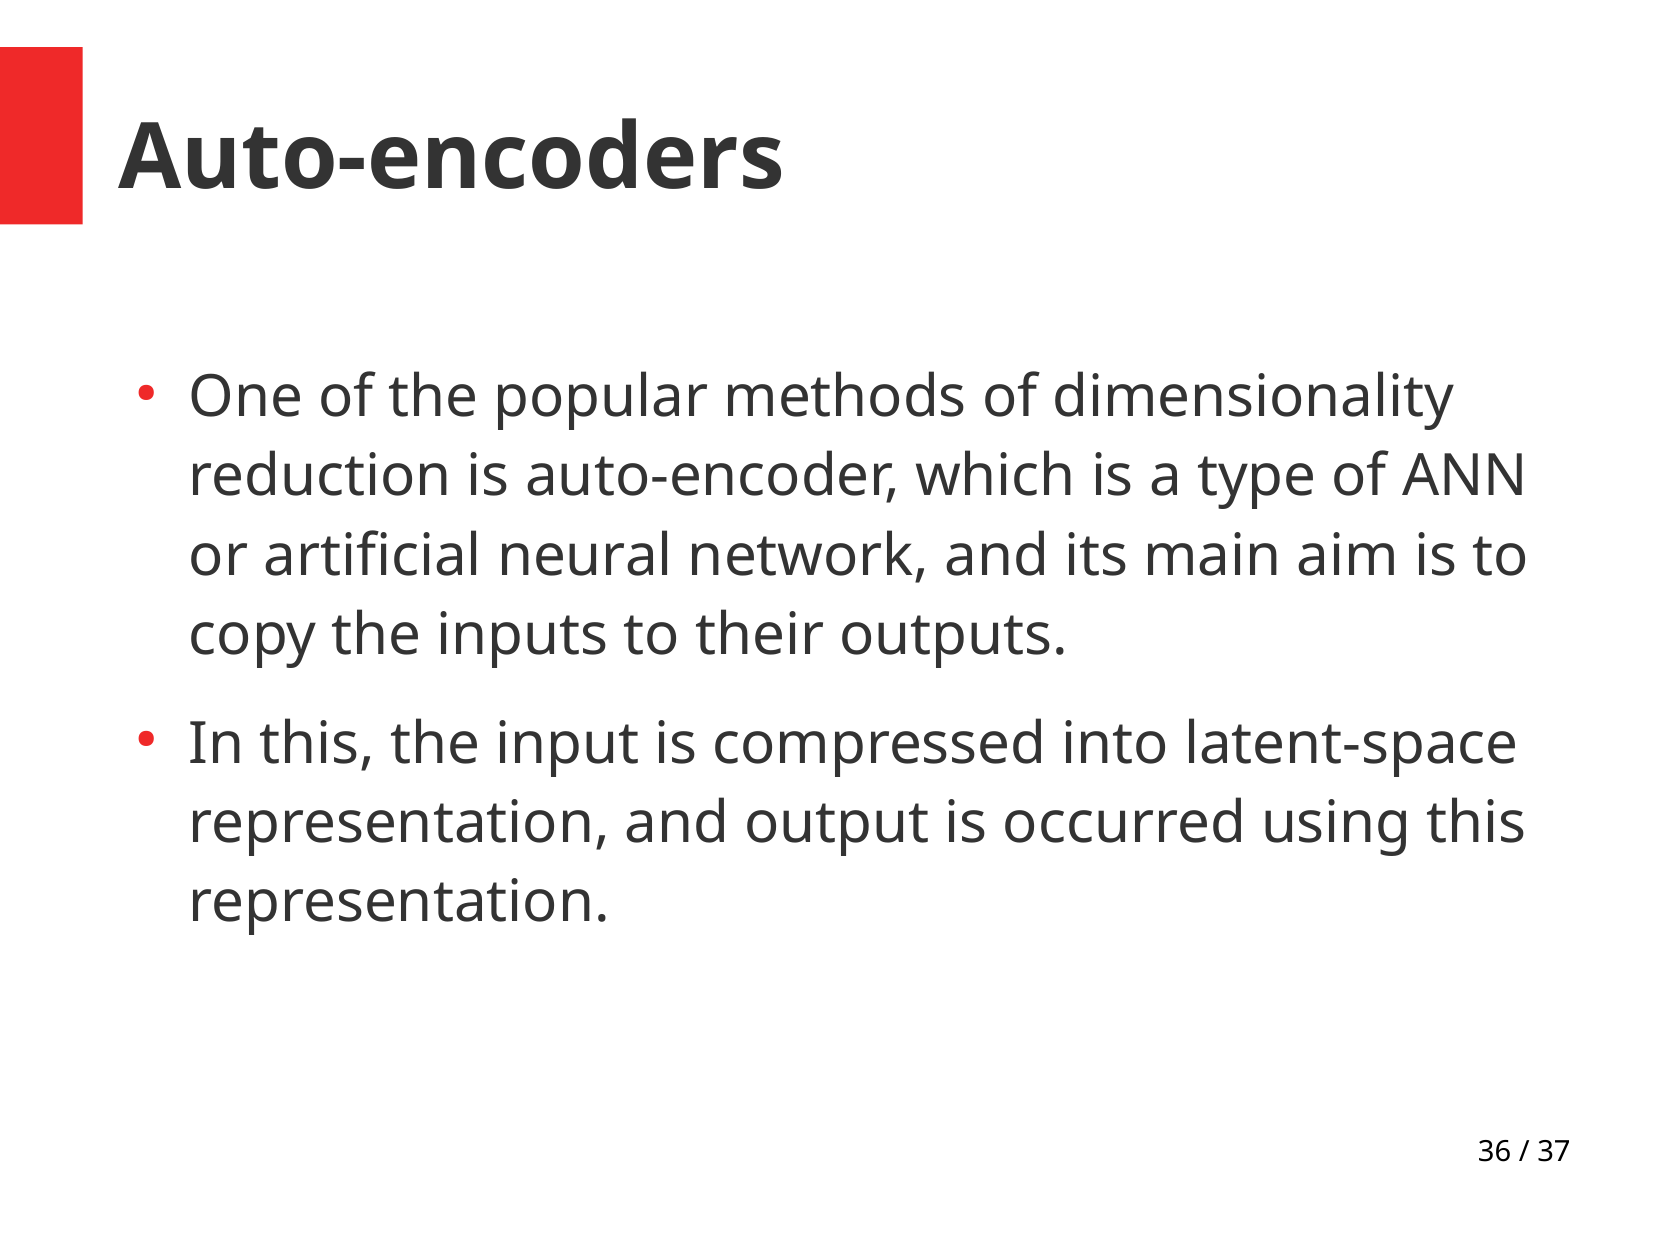

# Auto-encoders
One of the popular methods of dimensionality reduction is auto-encoder, which is a type of ANN or artificial neural network, and its main aim is to copy the inputs to their outputs.
In this, the input is compressed into latent-space representation, and output is occurred using this representation.
36